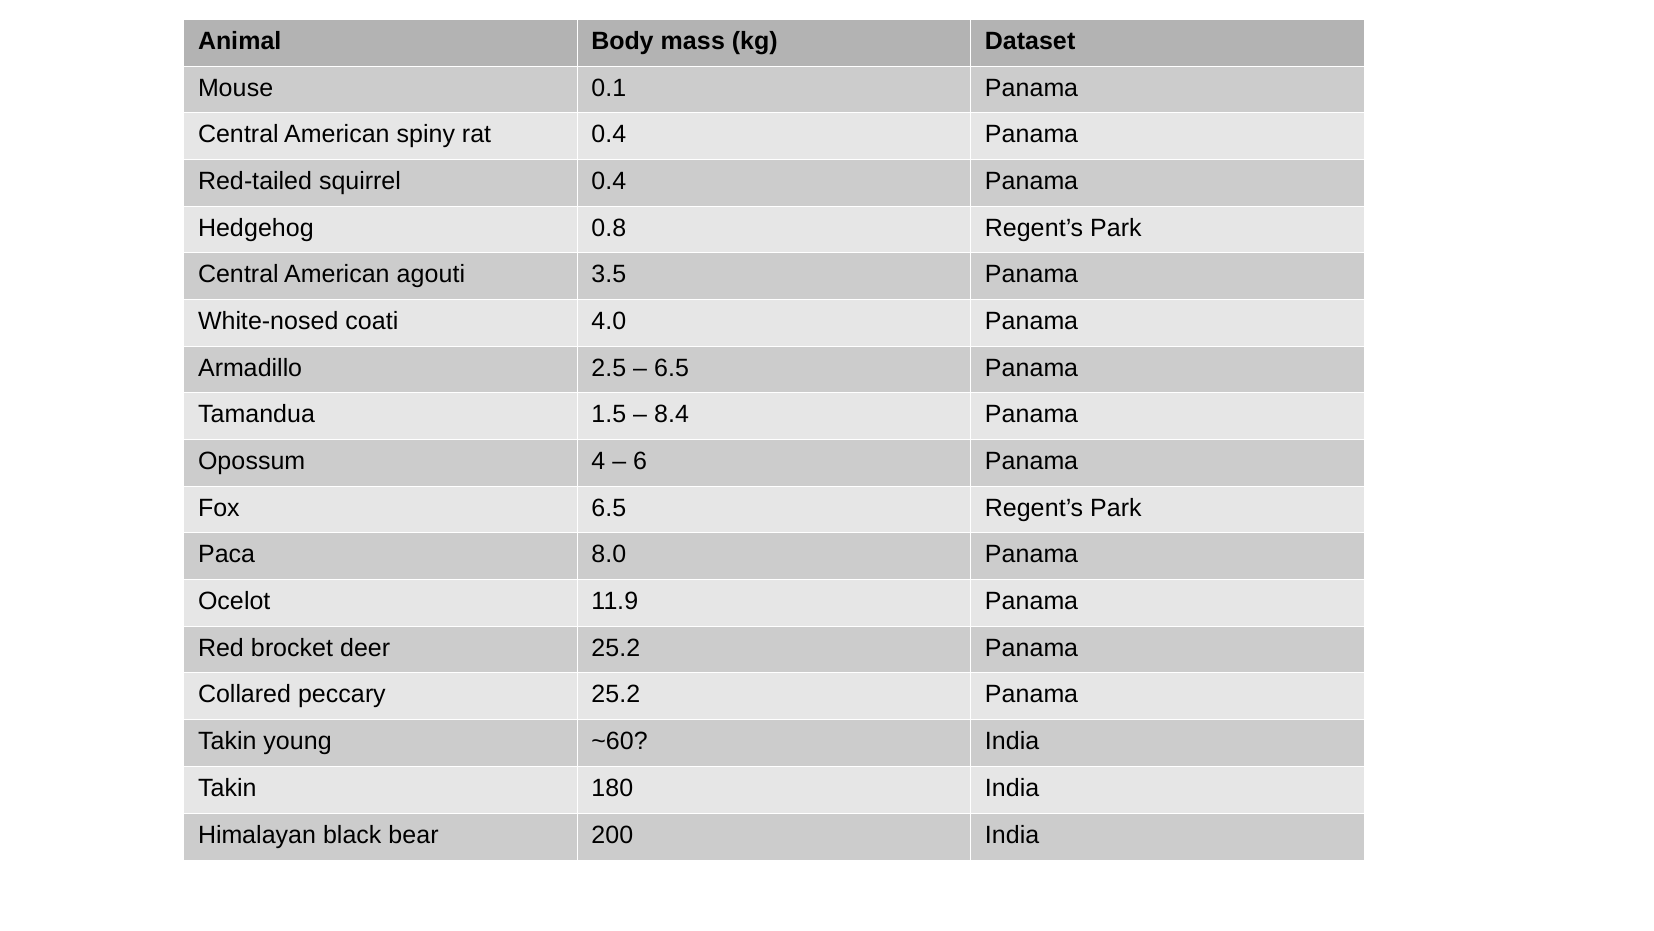

| Animal | Body mass (kg) | Dataset |
| --- | --- | --- |
| Mouse | 0.1 | Panama |
| Central American spiny rat | 0.4 | Panama |
| Red-tailed squirrel | 0.4 | Panama |
| Hedgehog | 0.8 | Regent’s Park |
| Central American agouti | 3.5 | Panama |
| White-nosed coati | 4.0 | Panama |
| Armadillo | 2.5 – 6.5 | Panama |
| Tamandua | 1.5 – 8.4 | Panama |
| Opossum | 4 – 6 | Panama |
| Fox | 6.5 | Regent’s Park |
| Paca | 8.0 | Panama |
| Ocelot | 11.9 | Panama |
| Red brocket deer | 25.2 | Panama |
| Collared peccary | 25.2 | Panama |
| Takin young | ~60? | India |
| Takin | 180 | India |
| Himalayan black bear | 200 | India |